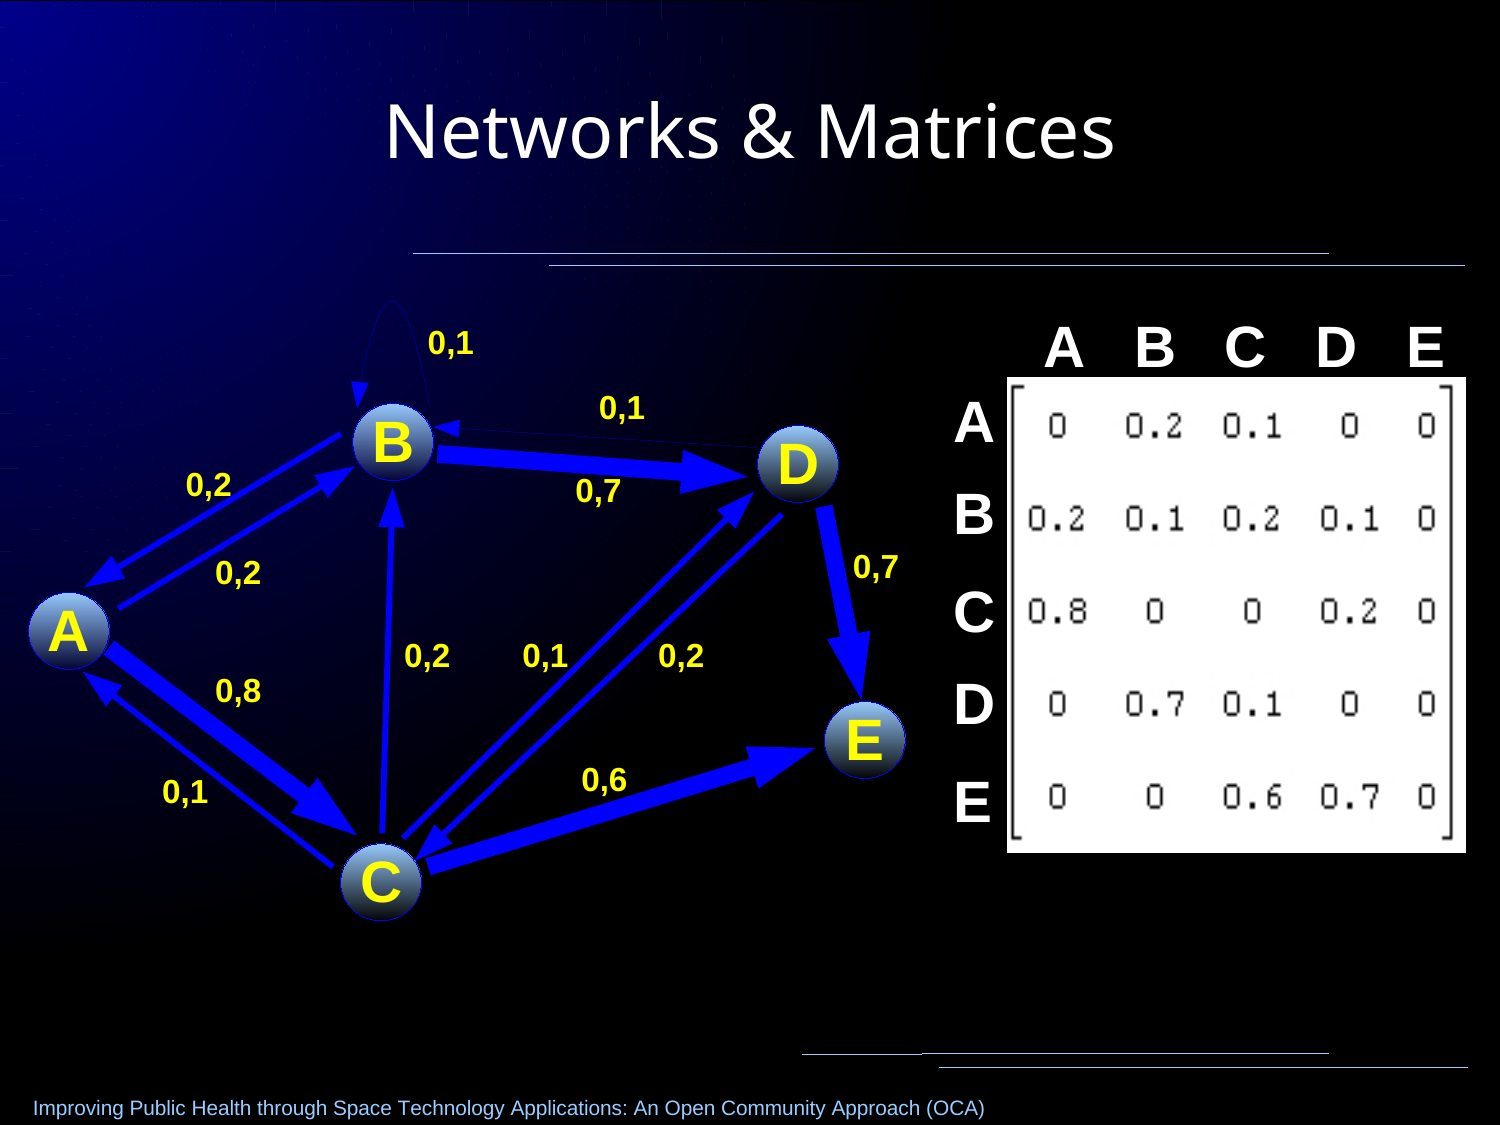

Networks & Matrices
A B C D E
A
B
C
D
E
0,1
B
D
A
E
C
0,1
0,2
0,7
0,7
0,2
0,2
0,1
0,2
0,8
0,6
0,1